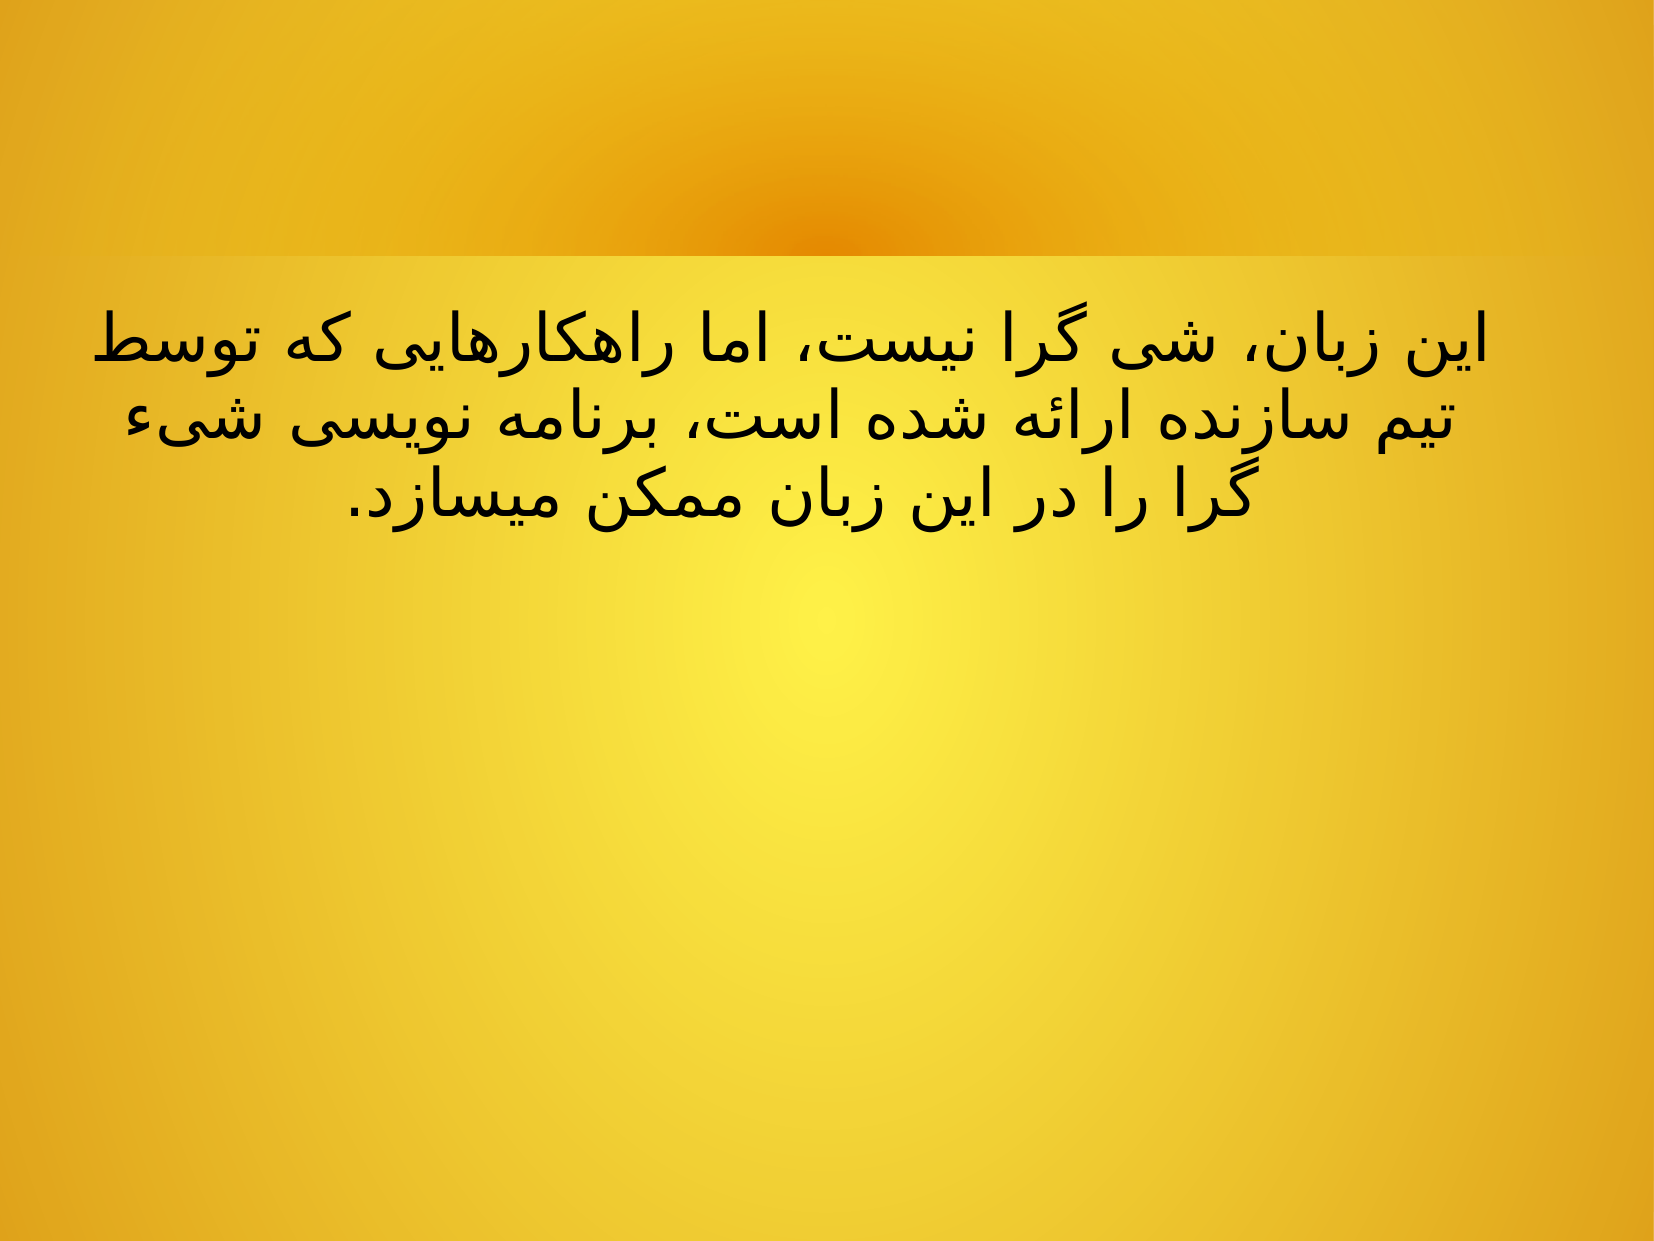

#
این زبان، شی گرا نیست، اما راهکارهایی که توسط تیم سازنده ارائه شده است، برنامه نویسی شیء گرا را در این زبان ممکن میسازد.